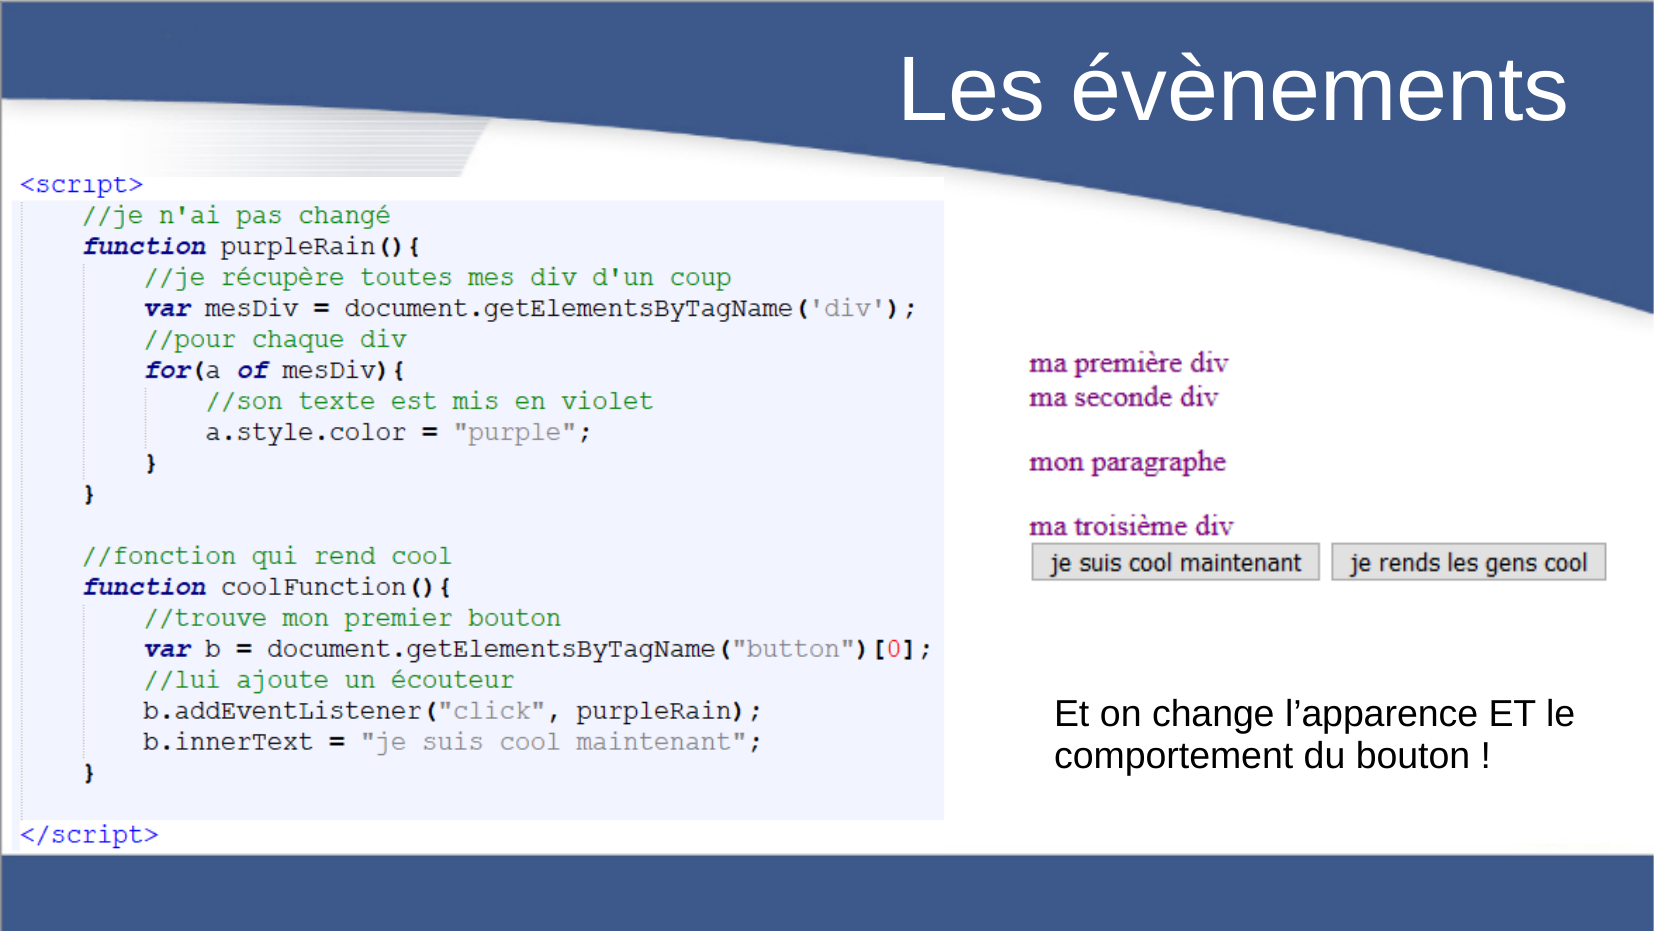

# Les évènements
Et on change l’apparence ET le comportement du bouton !